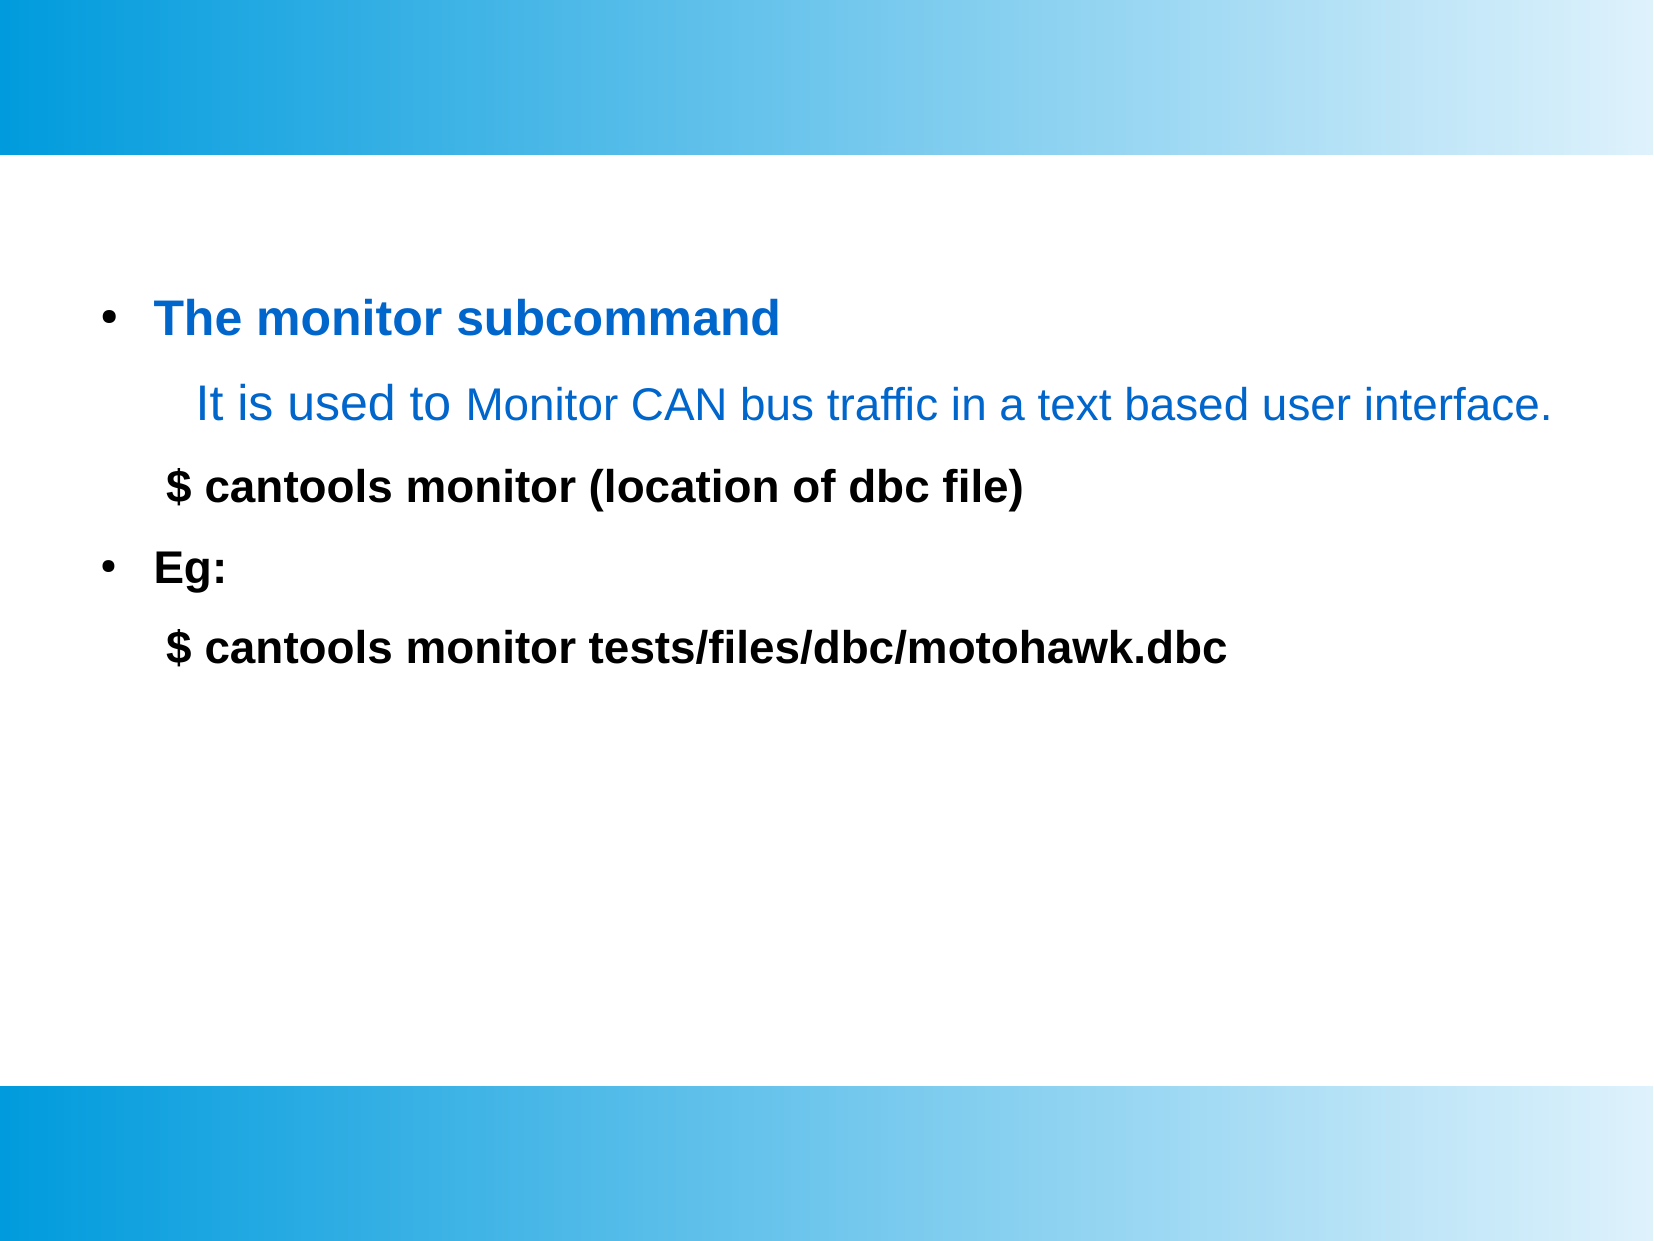

#
The monitor subcommand
 It is used to Monitor CAN bus traffic in a text based user interface.
 $ cantools monitor (location of dbc file)
Eg:
 $ cantools monitor tests/files/dbc/motohawk.dbc